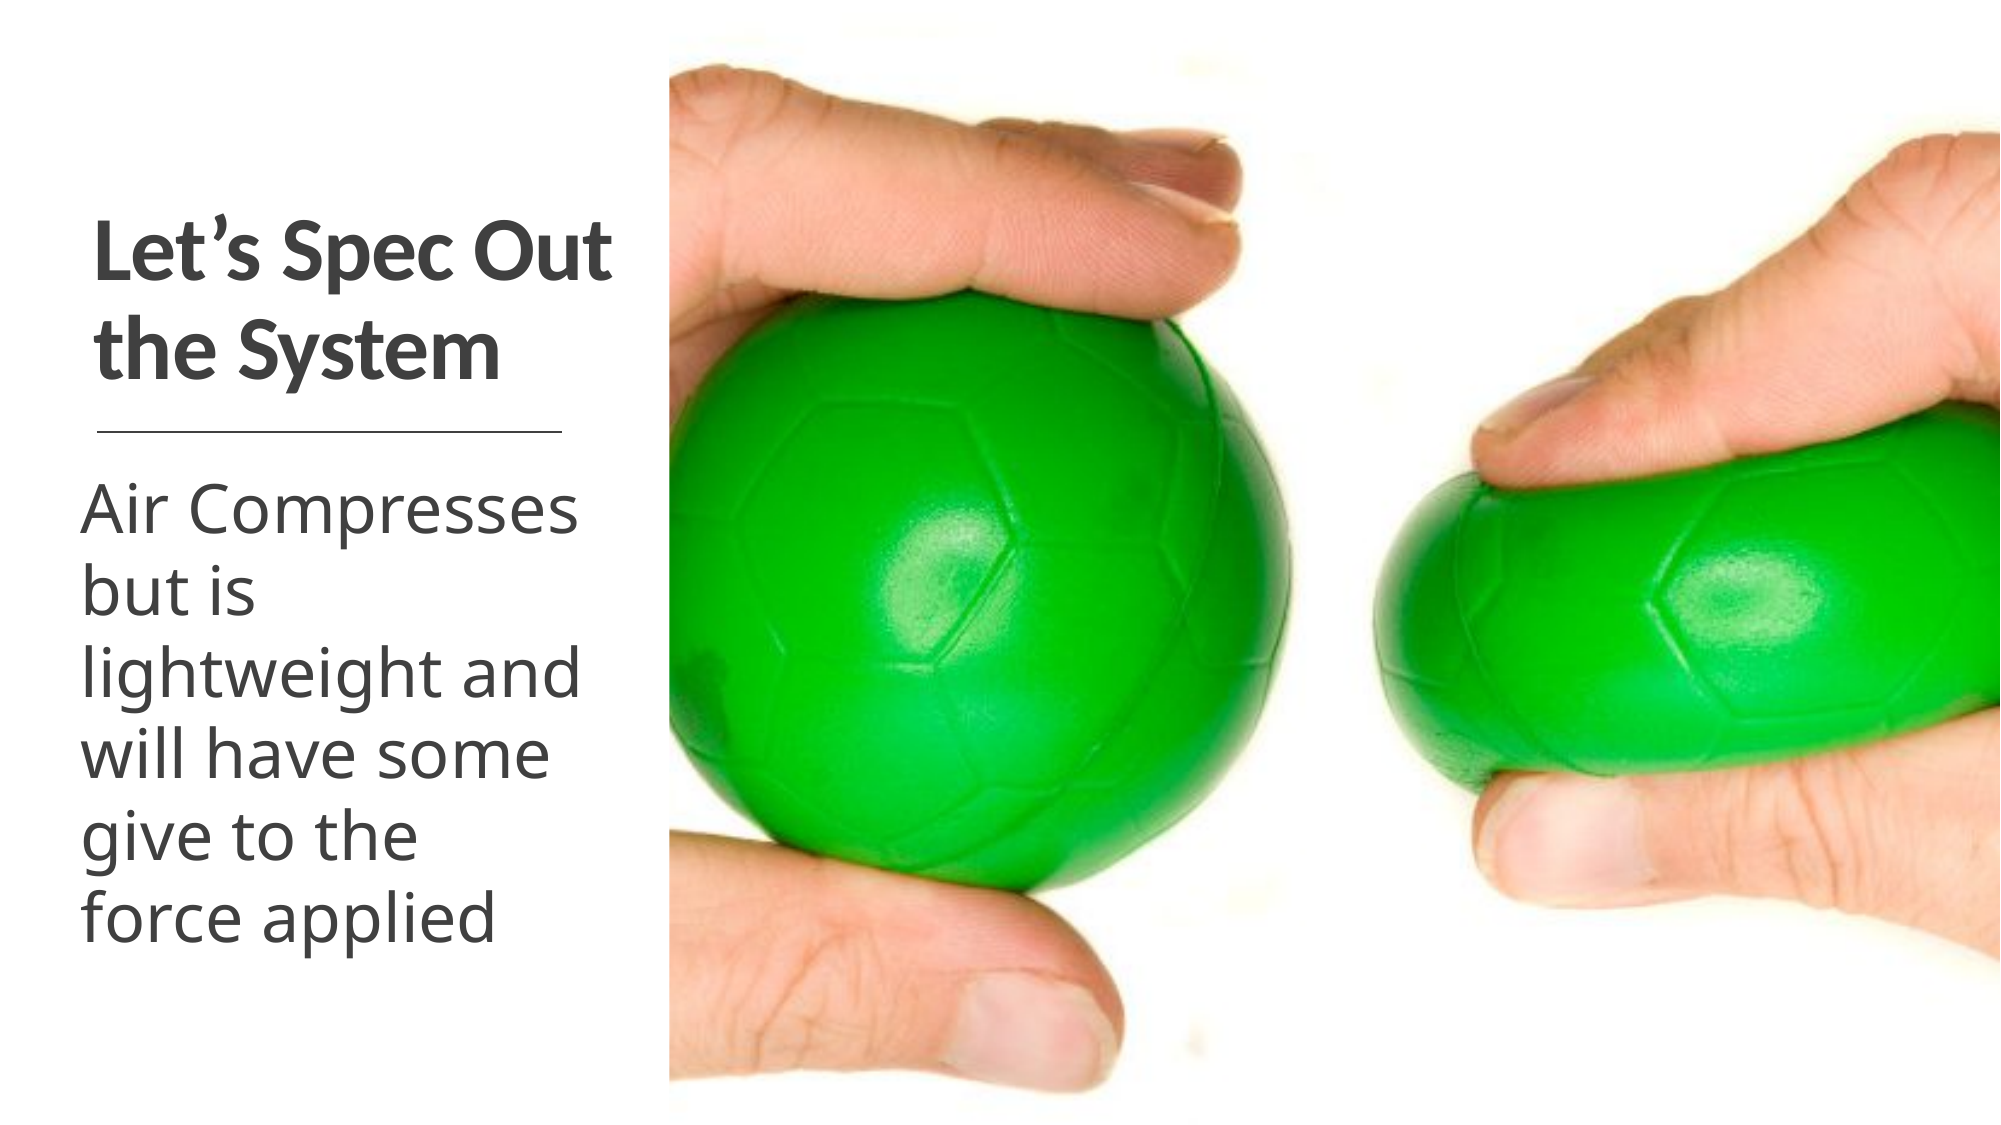

# Let’s Spec Out the System
Air Compresses but is lightweight and will have some give to the force applied